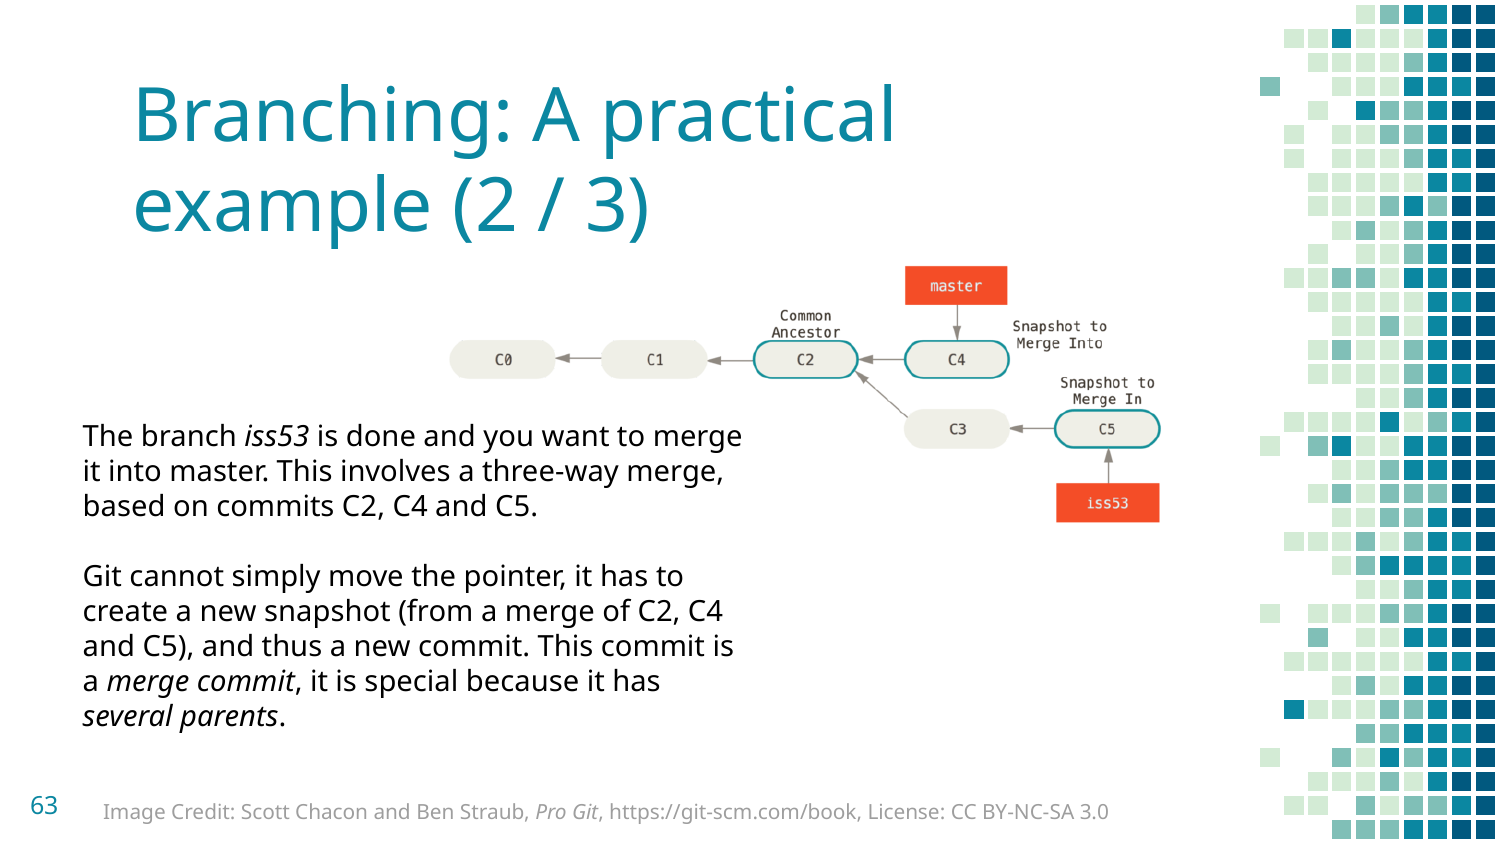

# Branching: A practical example (2 / 3)
The branch iss53 is done and you want to merge it into master. This involves a three-way merge, based on commits C2, C4 and C5.
Git cannot simply move the pointer, it has to create a new snapshot (from a merge of C2, C4 and C5), and thus a new commit. This commit is a merge commit, it is special because it has several parents.
Image Credit: Scott Chacon and Ben Straub, Pro Git, https://git-scm.com/book, License: CC BY-NC-SA 3.0